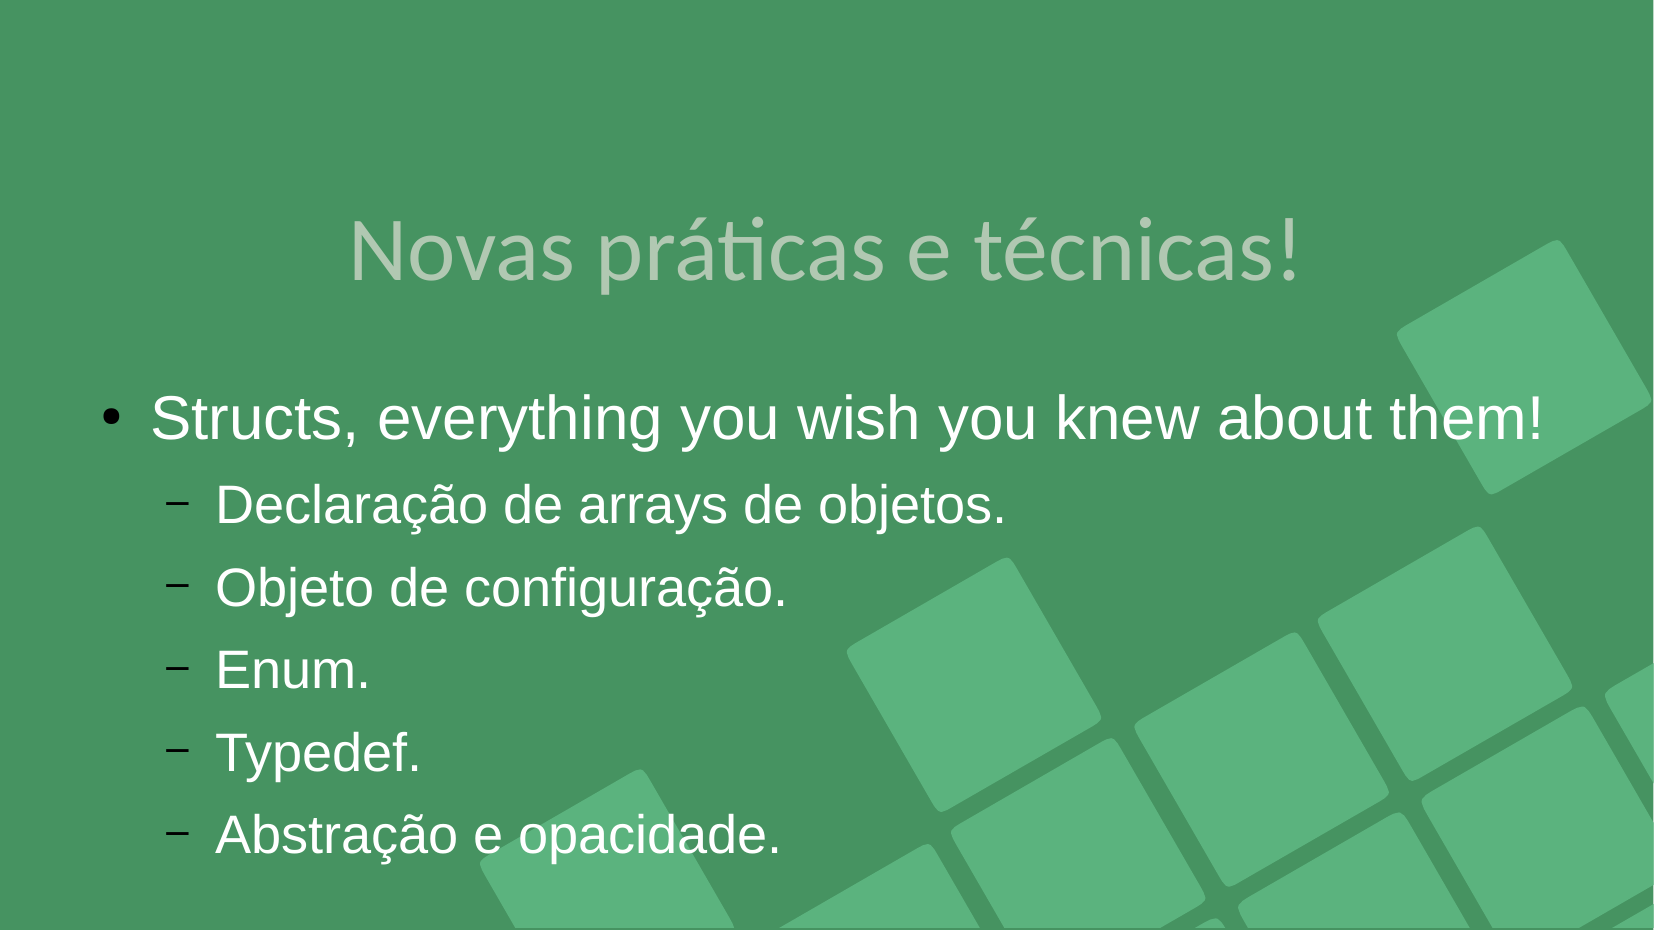

# Novas práticas e técnicas!
Structs, everything you wish you knew about them!
Declaração de arrays de objetos.
Objeto de configuração.
Enum.
Typedef.
Abstração e opacidade.